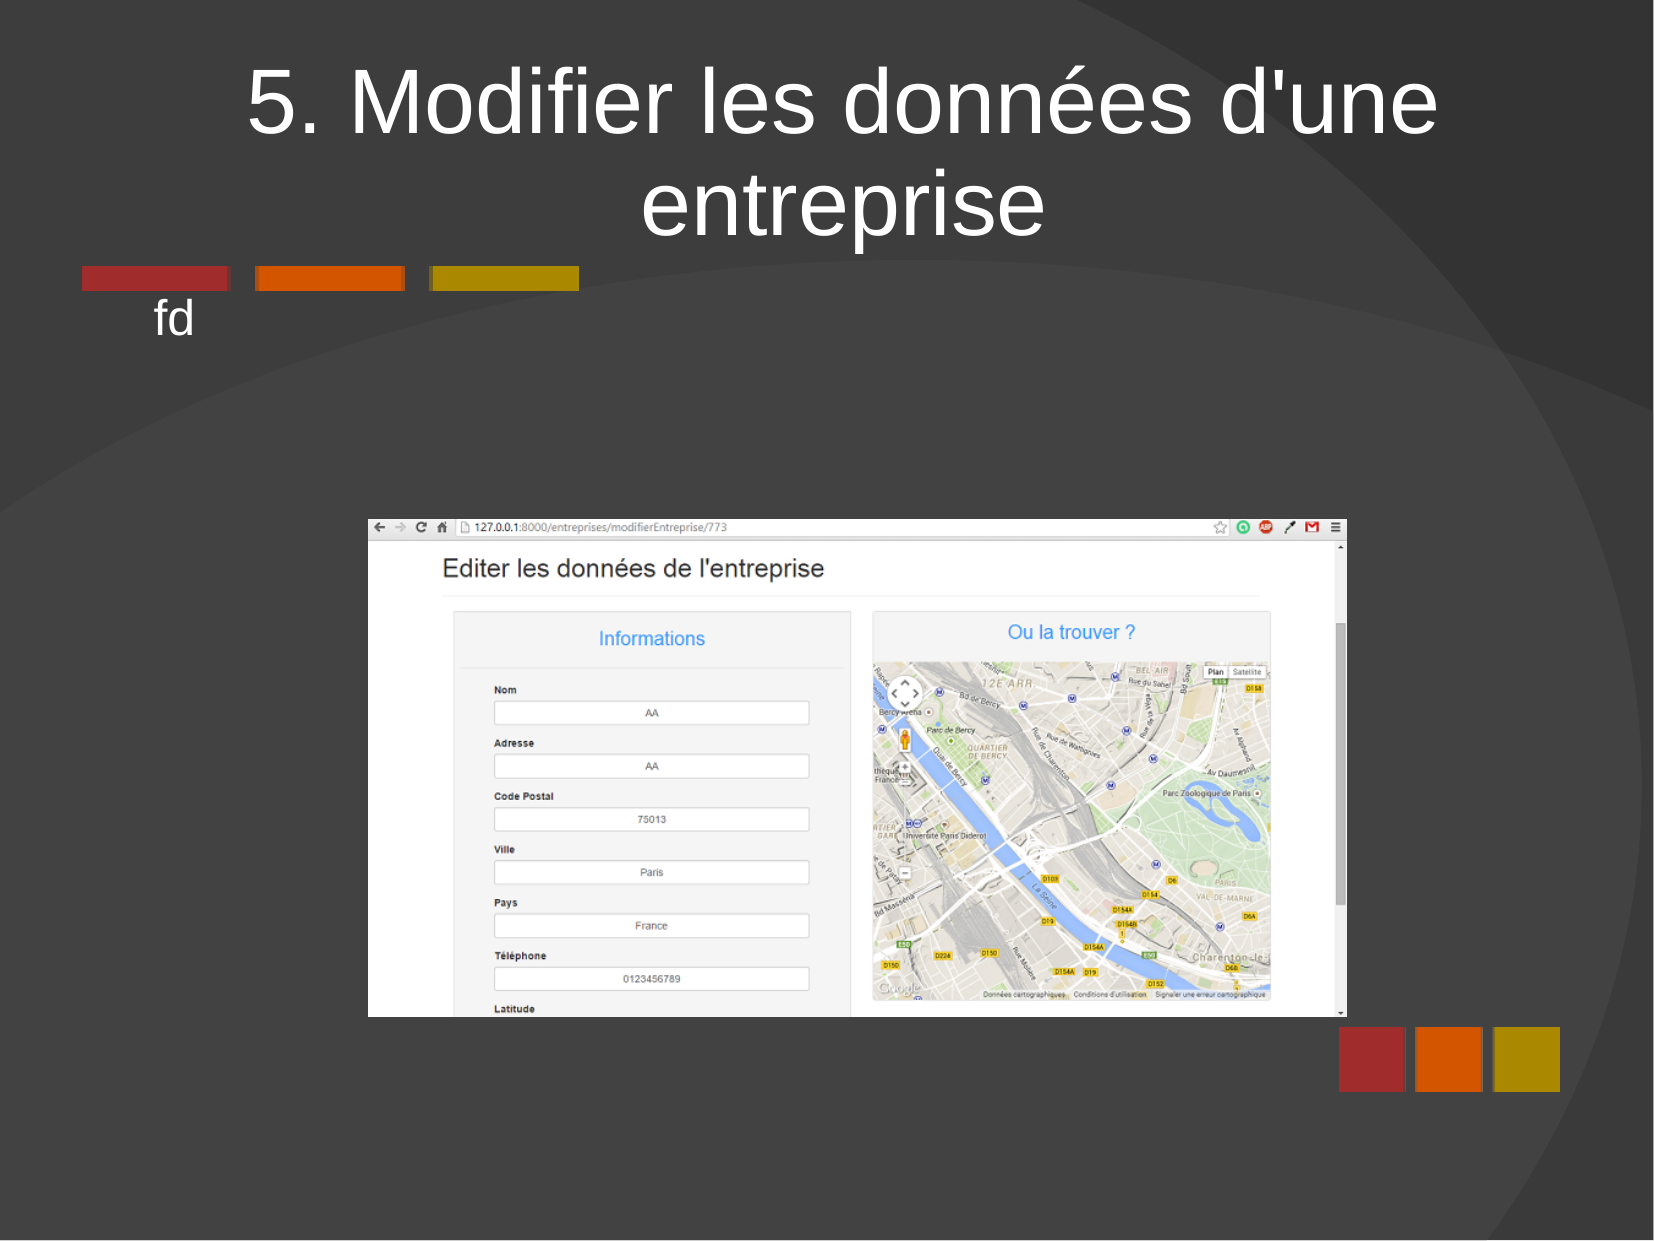

# 5. Modifier les données d'une entreprise
fd